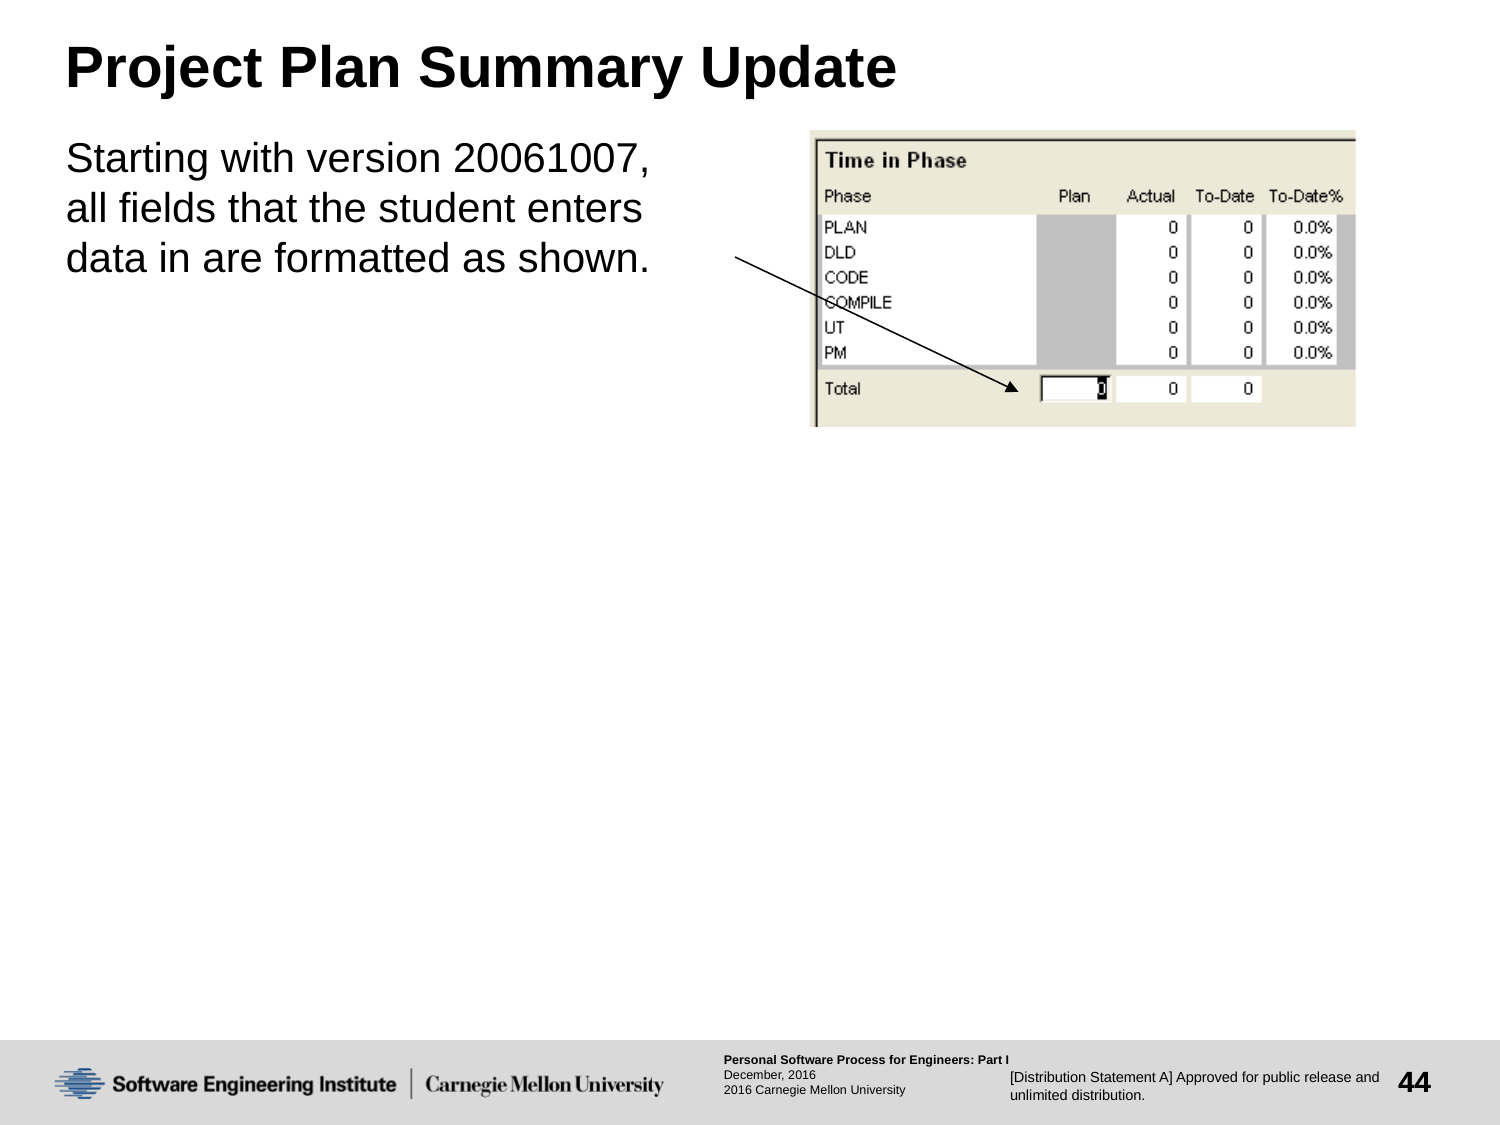

# Project Plan Summary Update
Starting with version 20061007, all fields that the student enters data in are formatted as shown.